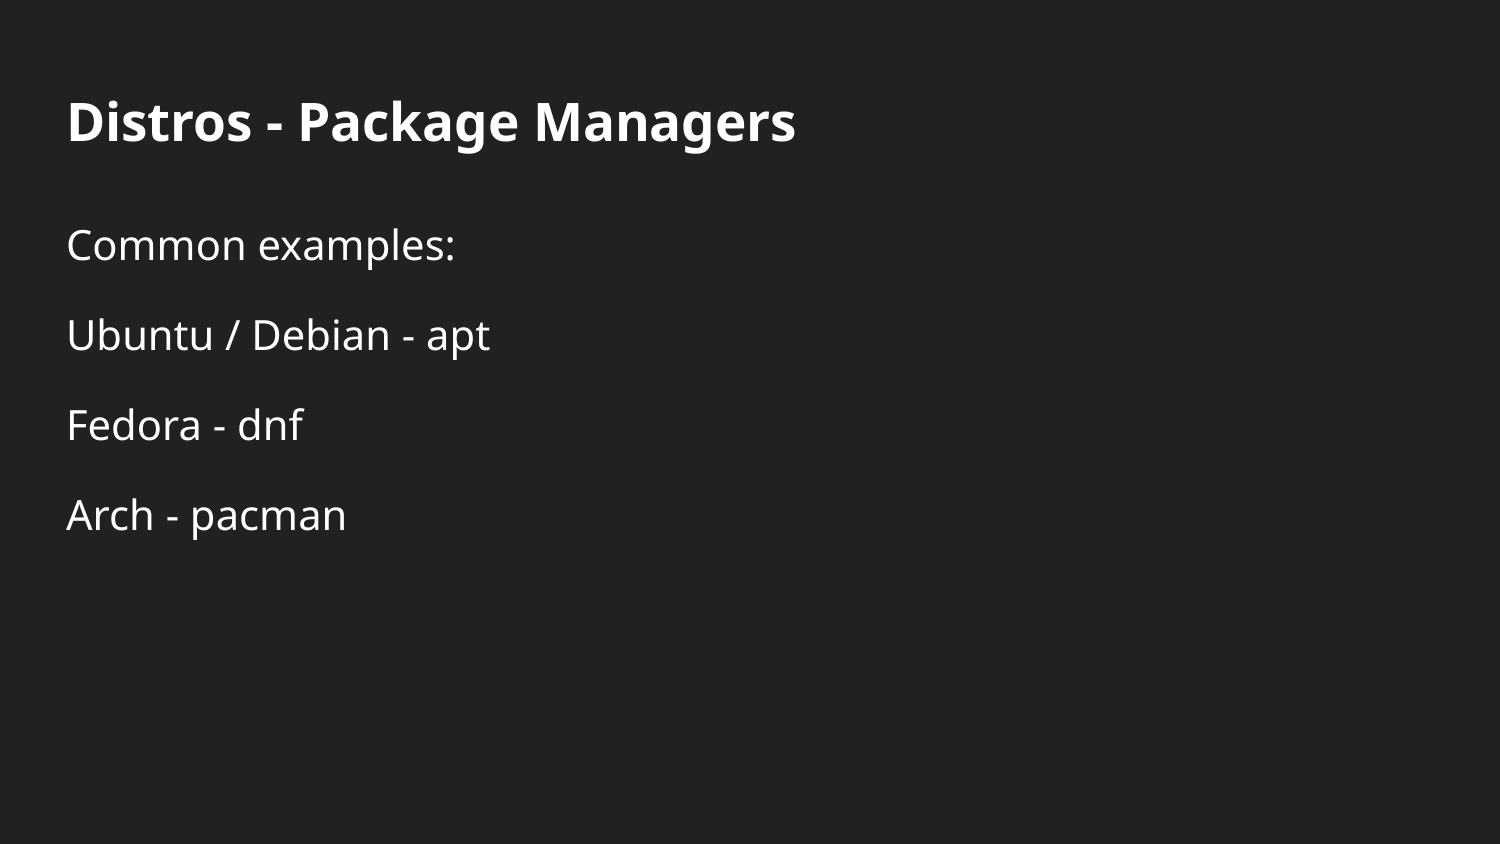

# Distros - Package Managers
Common examples:
Ubuntu / Debian - apt
Fedora - dnf
Arch - pacman